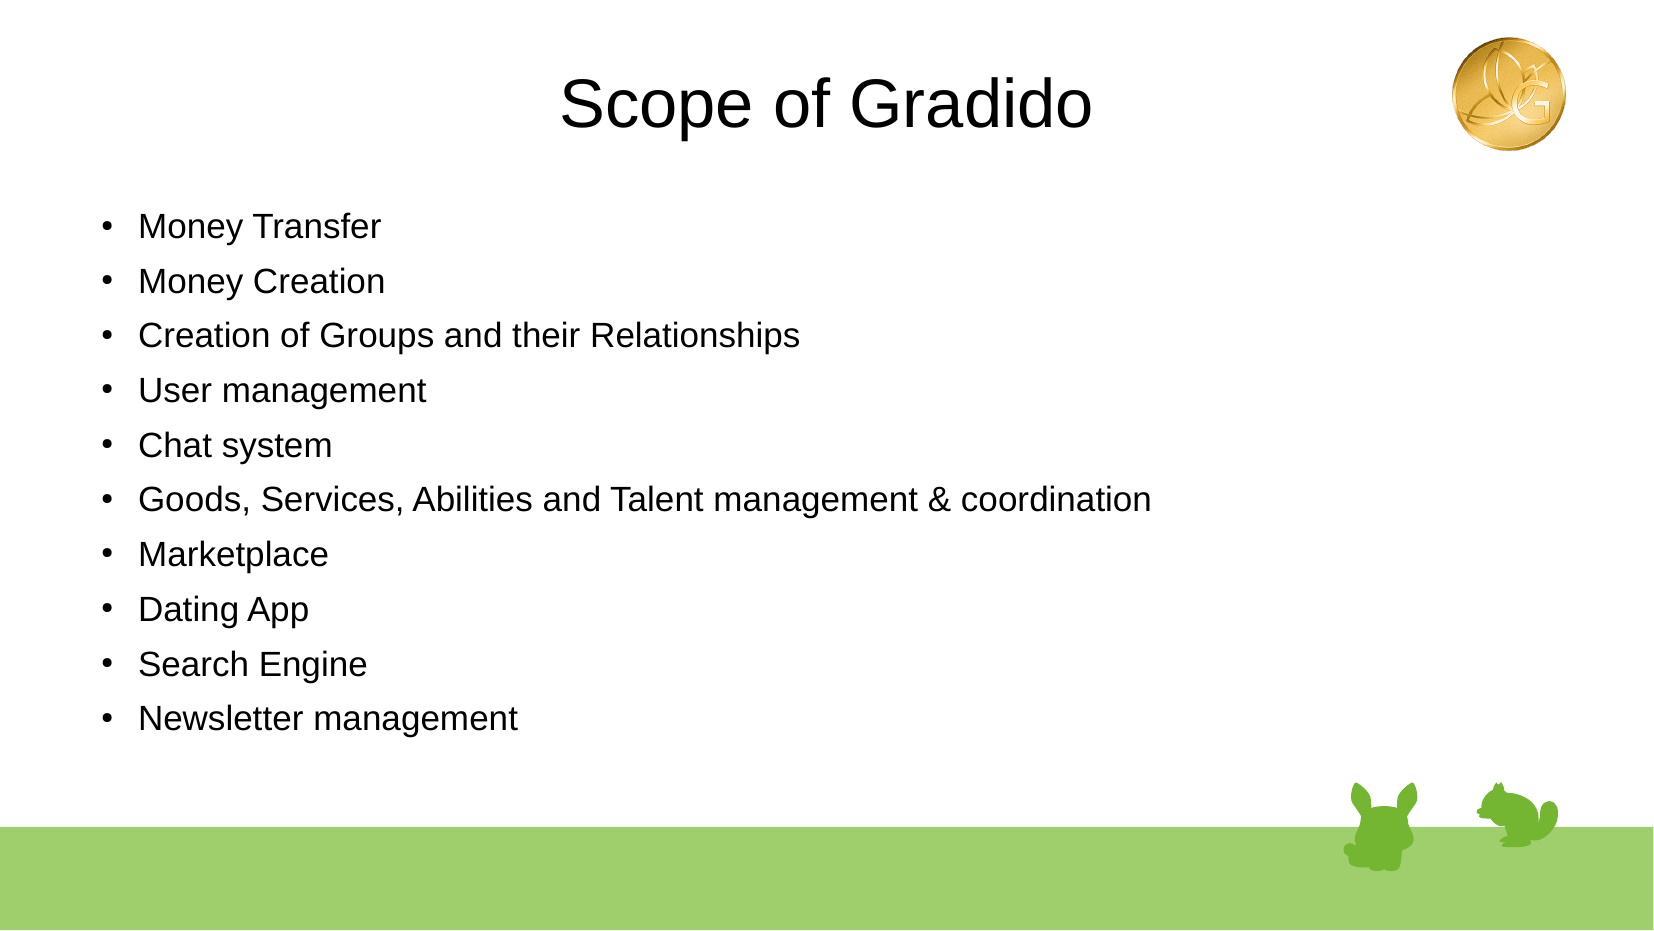

# Scope of Gradido
Money Transfer
Money Creation
Creation of Groups and their Relationships
User management
Chat system
Goods, Services, Abilities and Talent management & coordination
Marketplace
Dating App
Search Engine
Newsletter management